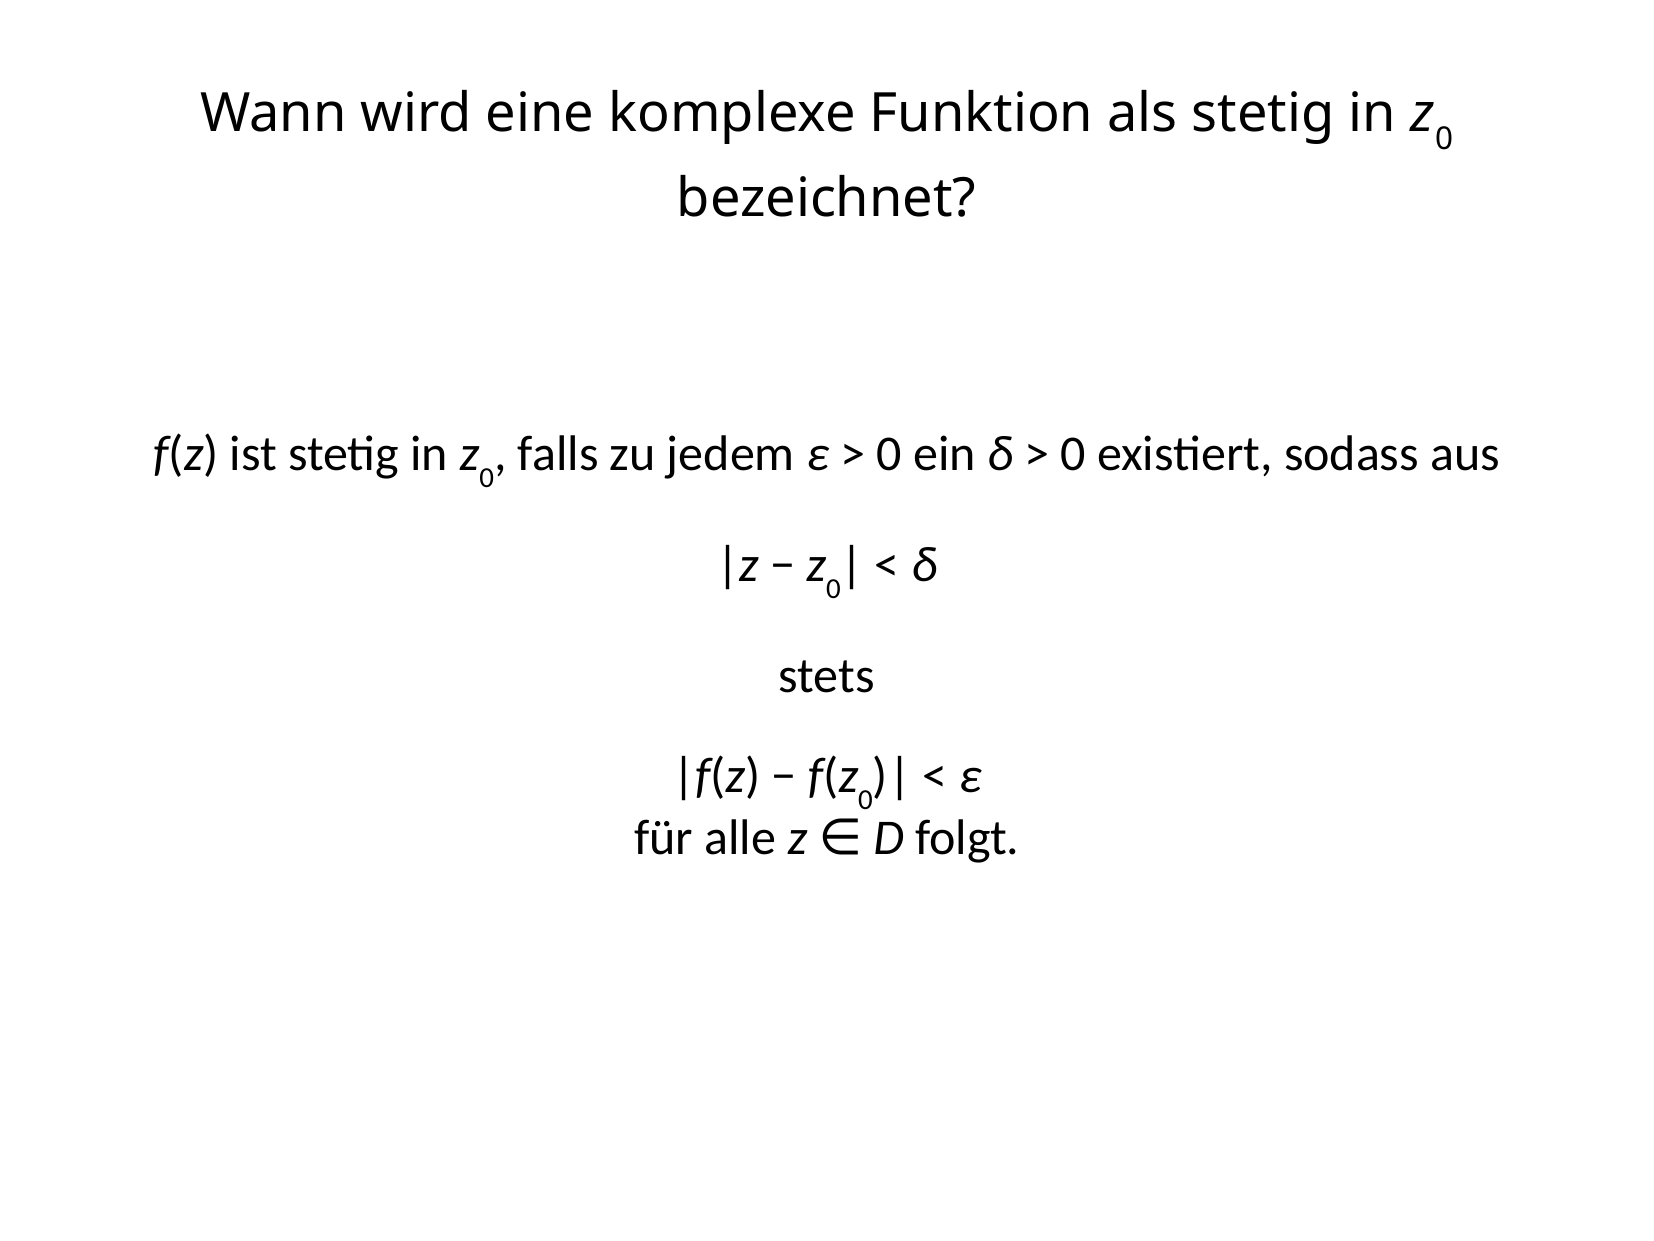

# Wann wird eine komplexe Funktion als stetig in z0 bezeichnet?
f(z) ist stetig in z0, falls zu jedem ε > 0 ein δ > 0 existiert, sodass aus
|z − z0| < δ
stets
|f(z) − f(z0)| < ε
für alle z ∈ D folgt.